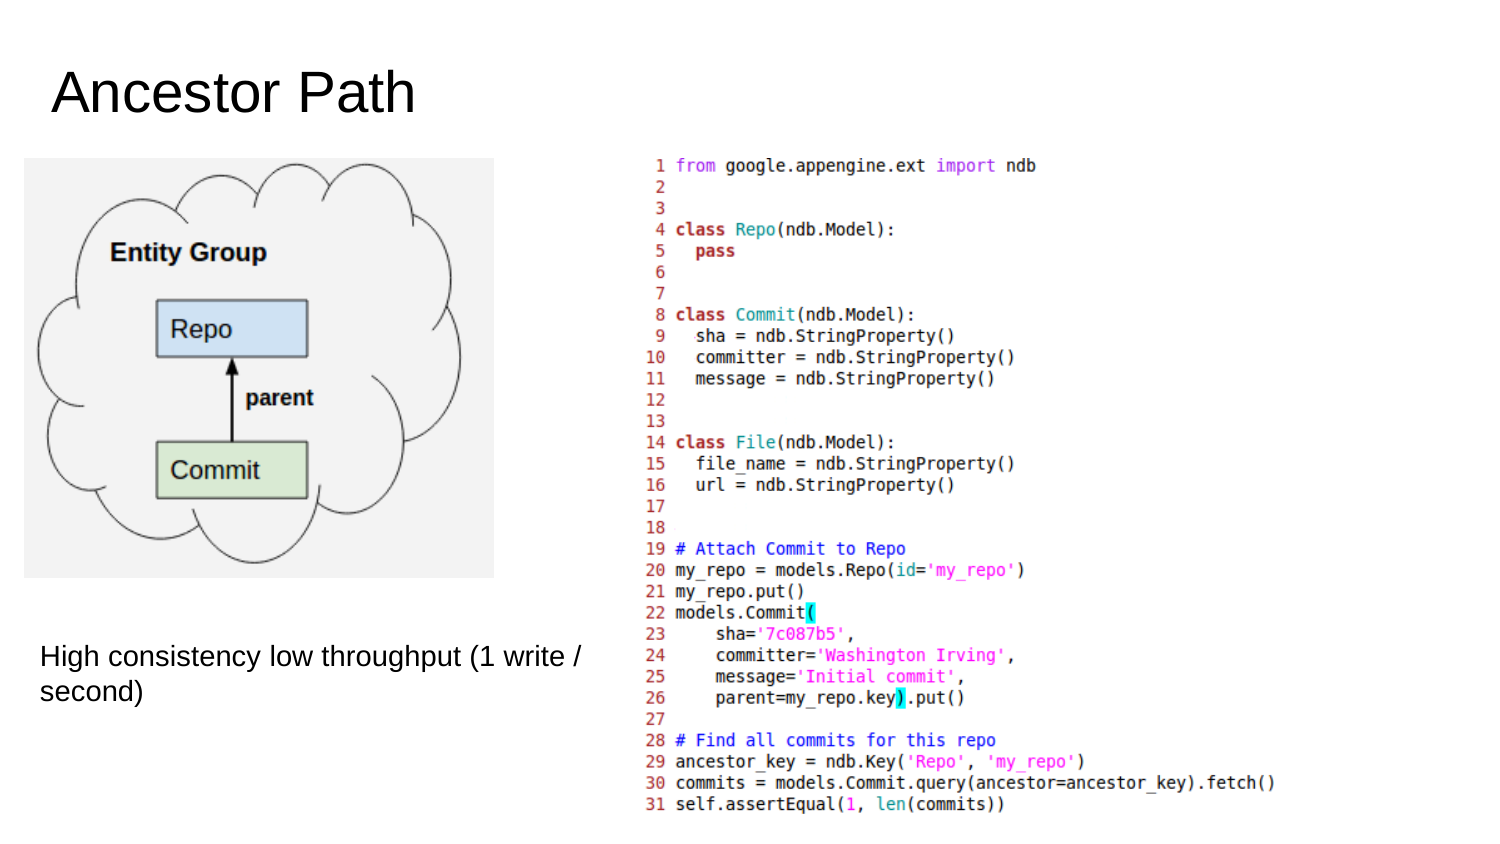

# Ancestor Path
High consistency low throughput (1 write / second)